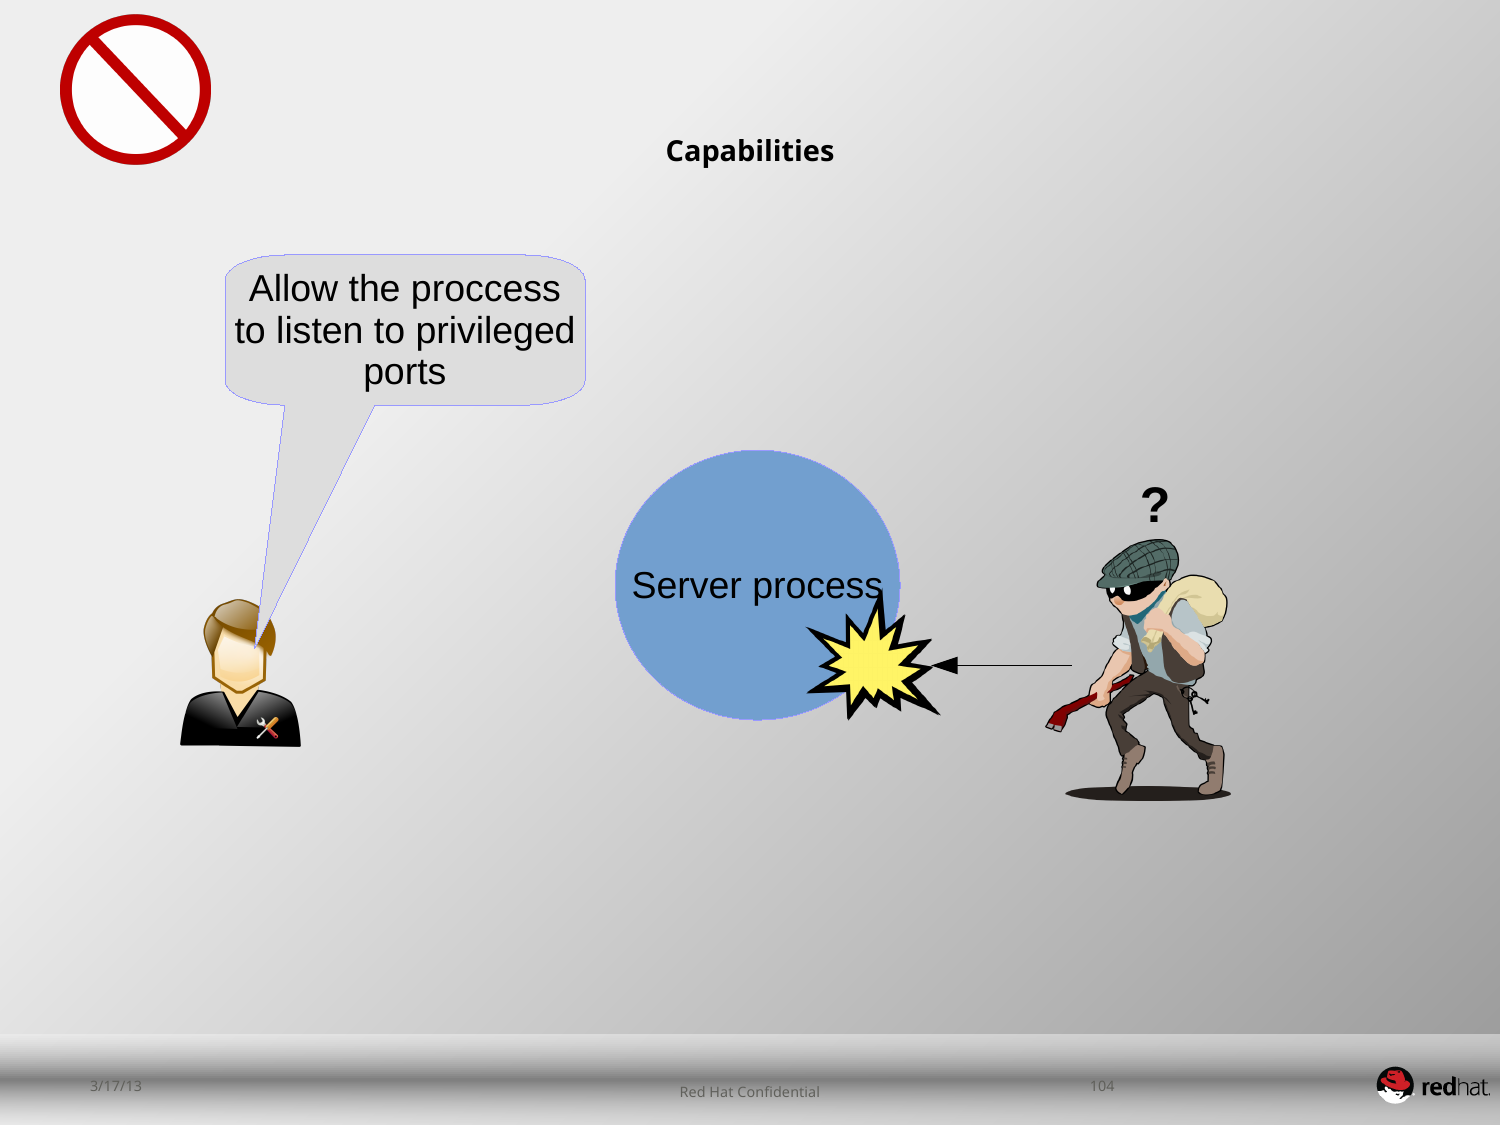

# Capabilities
Allow the proccess
to listen to privileged
ports
Server process
?
3/17/13
Red Hat Confidential